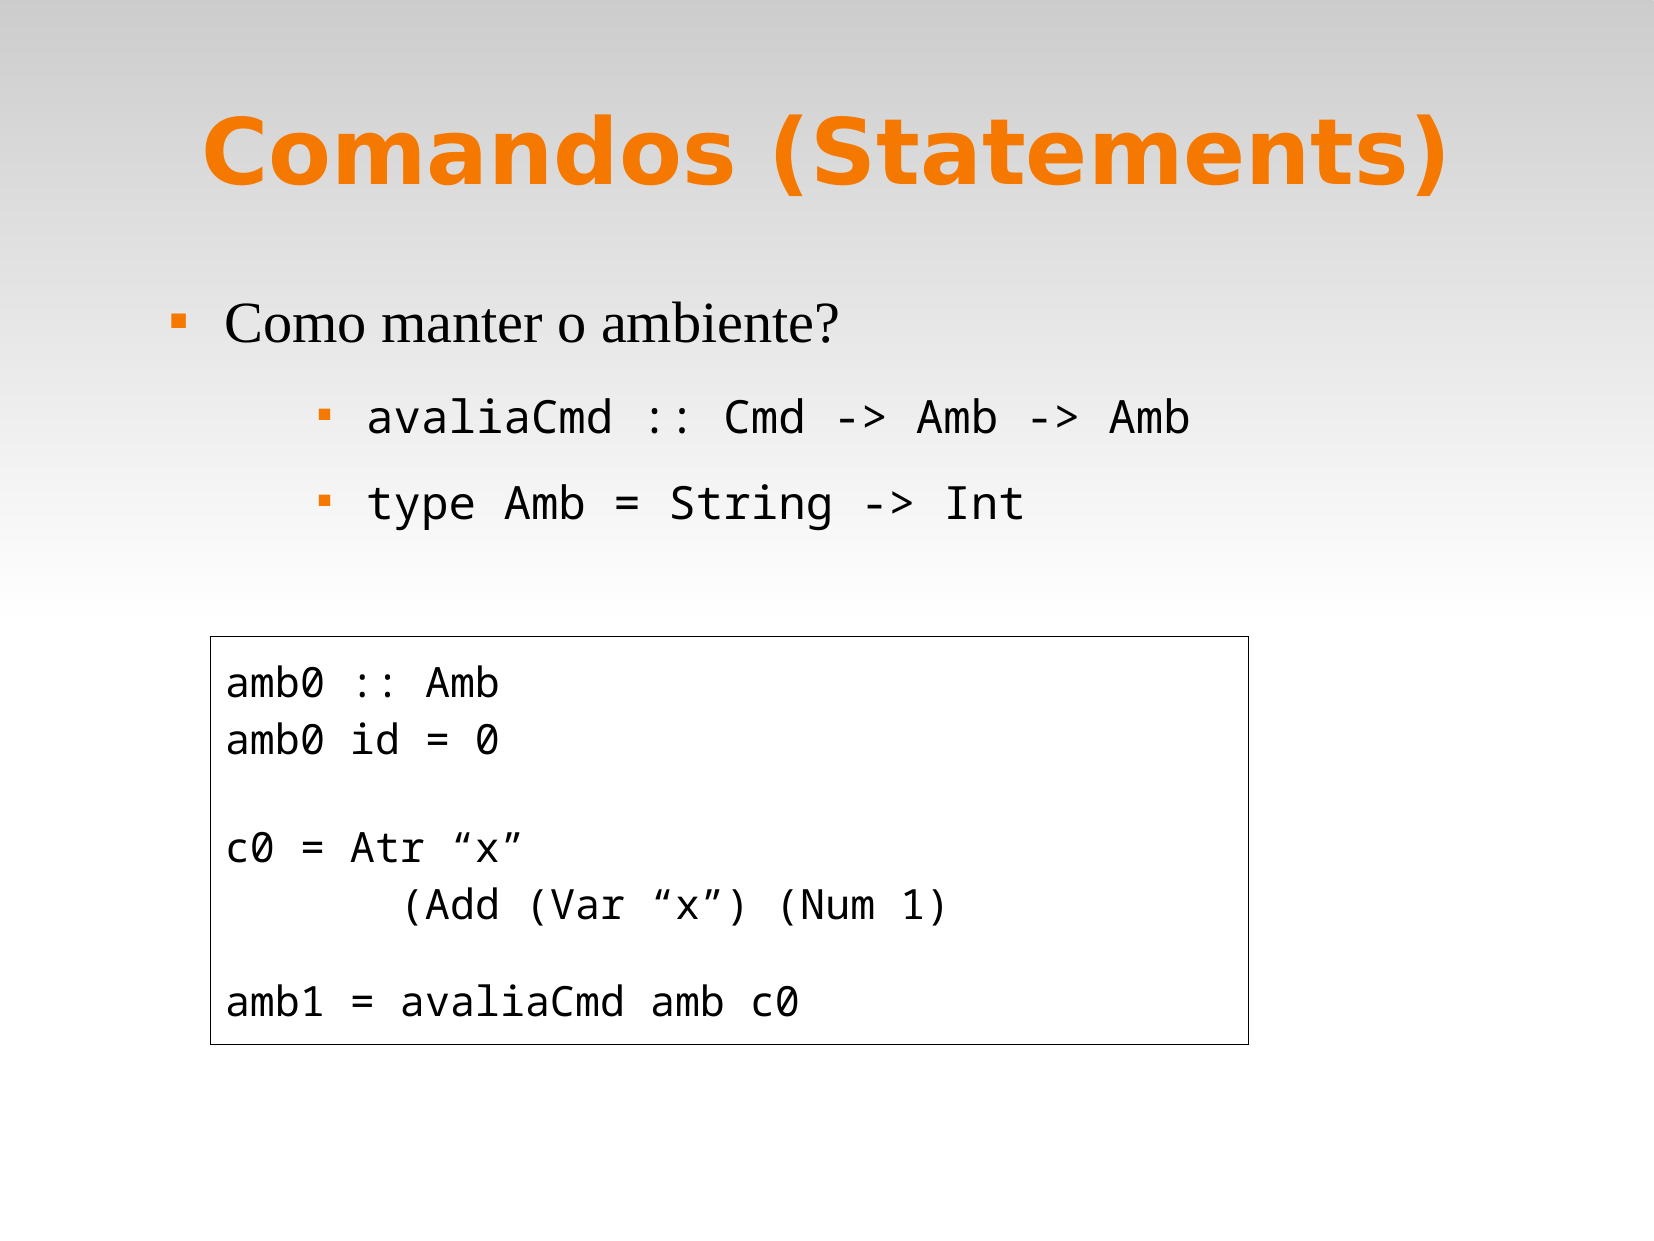

# Comandos (Statements)
Como manter o ambiente?
avaliaCmd :: Cmd -> Amb -> Amb
type Amb = String -> Int
amb0 :: Amb
amb0 id = 0
c0 = Atr “x”
 (Add (Var “x”) (Num 1)
amb1 = avaliaCmd amb c0